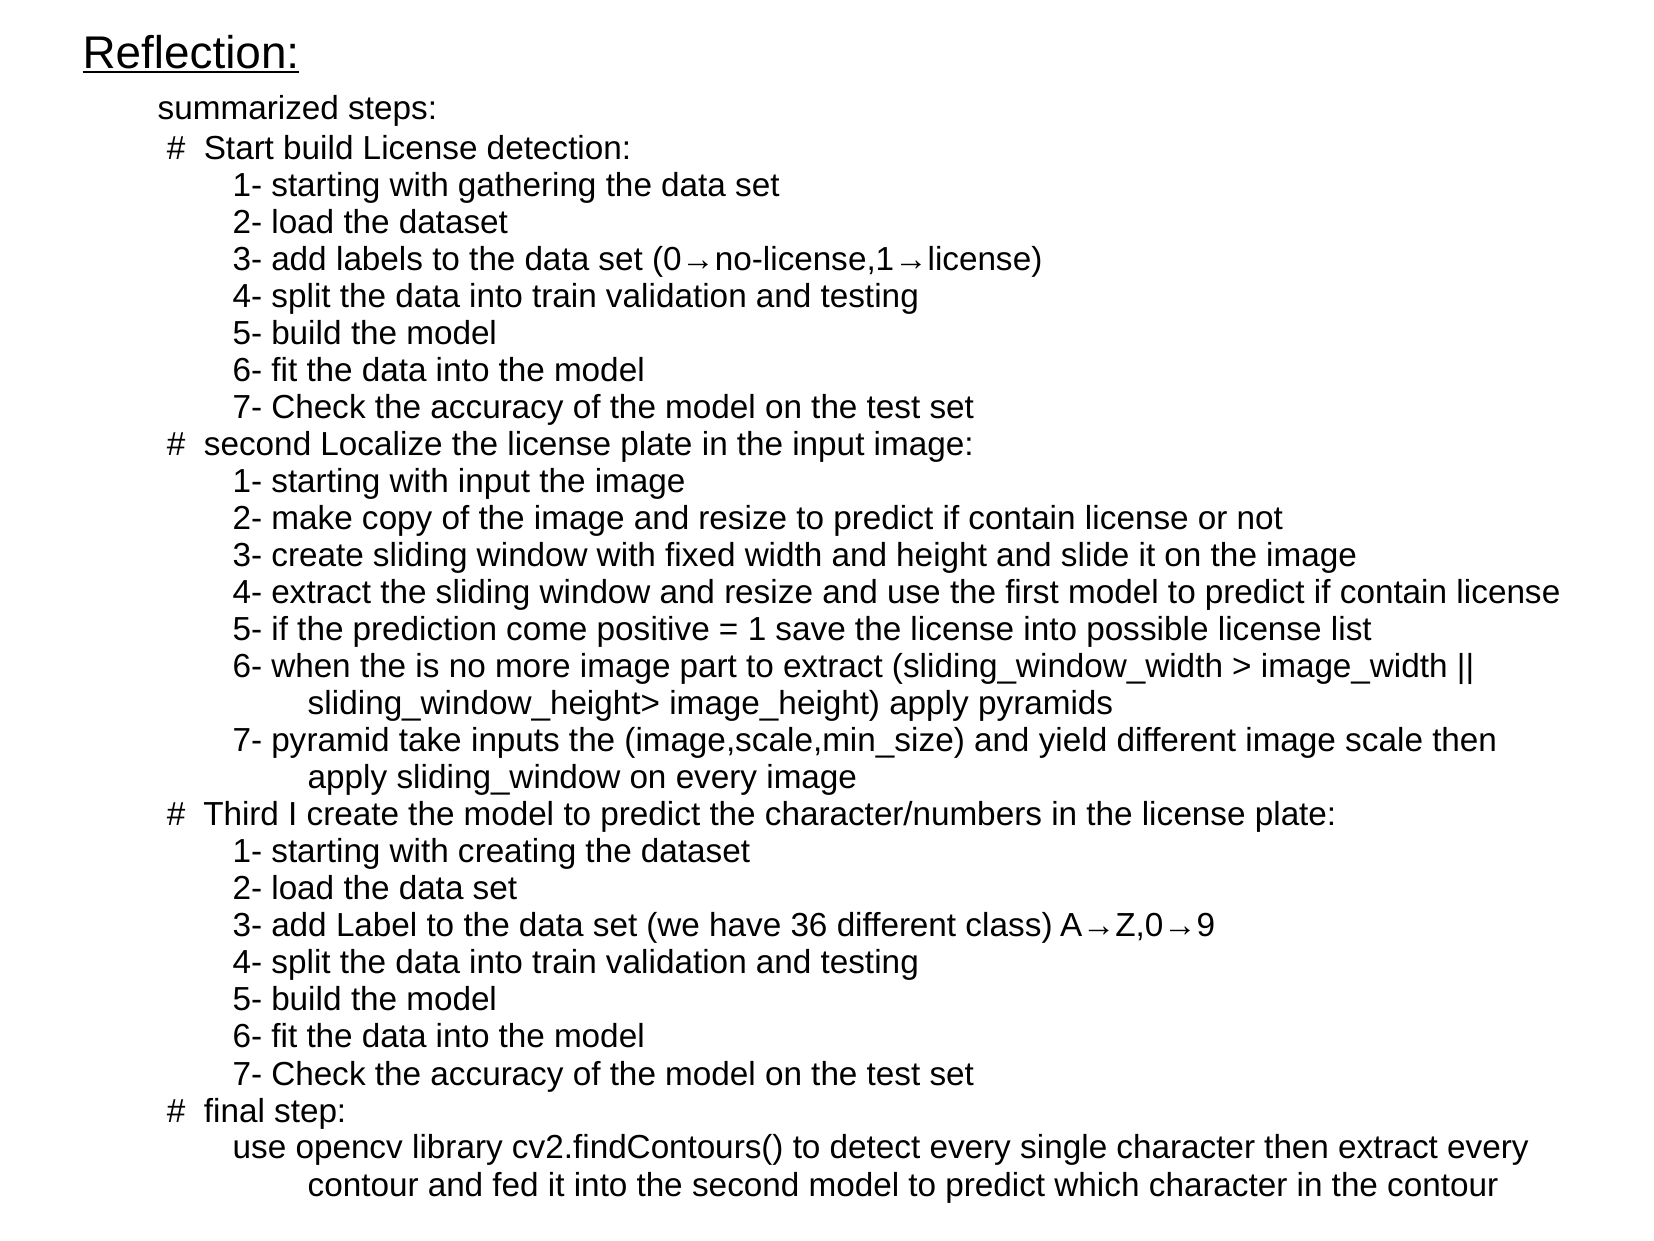

# Reflection: summarized steps: # Start build License detection: 1- starting with gathering the data set 2- load the dataset 3- add labels to the data set (0→no-license,1→license) 4- split the data into train validation and testing 5- build the model 6- fit the data into the model 7- Check the accuracy of the model on the test set # second Localize the license plate in the input image: 1- starting with input the image 2- make copy of the image and resize to predict if contain license or not 3- create sliding window with fixed width and height and slide it on the image 4- extract the sliding window and resize and use the first model to predict if contain license 5- if the prediction come positive = 1 save the license into possible license list 6- when the is no more image part to extract (sliding_window_width > image_width || 				sliding_window_height> image_height) apply pyramids 7- pyramid take inputs the (image,scale,min_size) and yield different image scale then 			apply sliding_window on every image # Third I create the model to predict the character/numbers in the license plate: 1- starting with creating the dataset 2- load the data set 3- add Label to the data set (we have 36 different class) A→Z,0→9 4- split the data into train validation and testing 5- build the model 6- fit the data into the model 7- Check the accuracy of the model on the test set # final step: use opencv library cv2.findContours() to detect every single character then extract every 			contour and fed it into the second model to predict which character in the contour